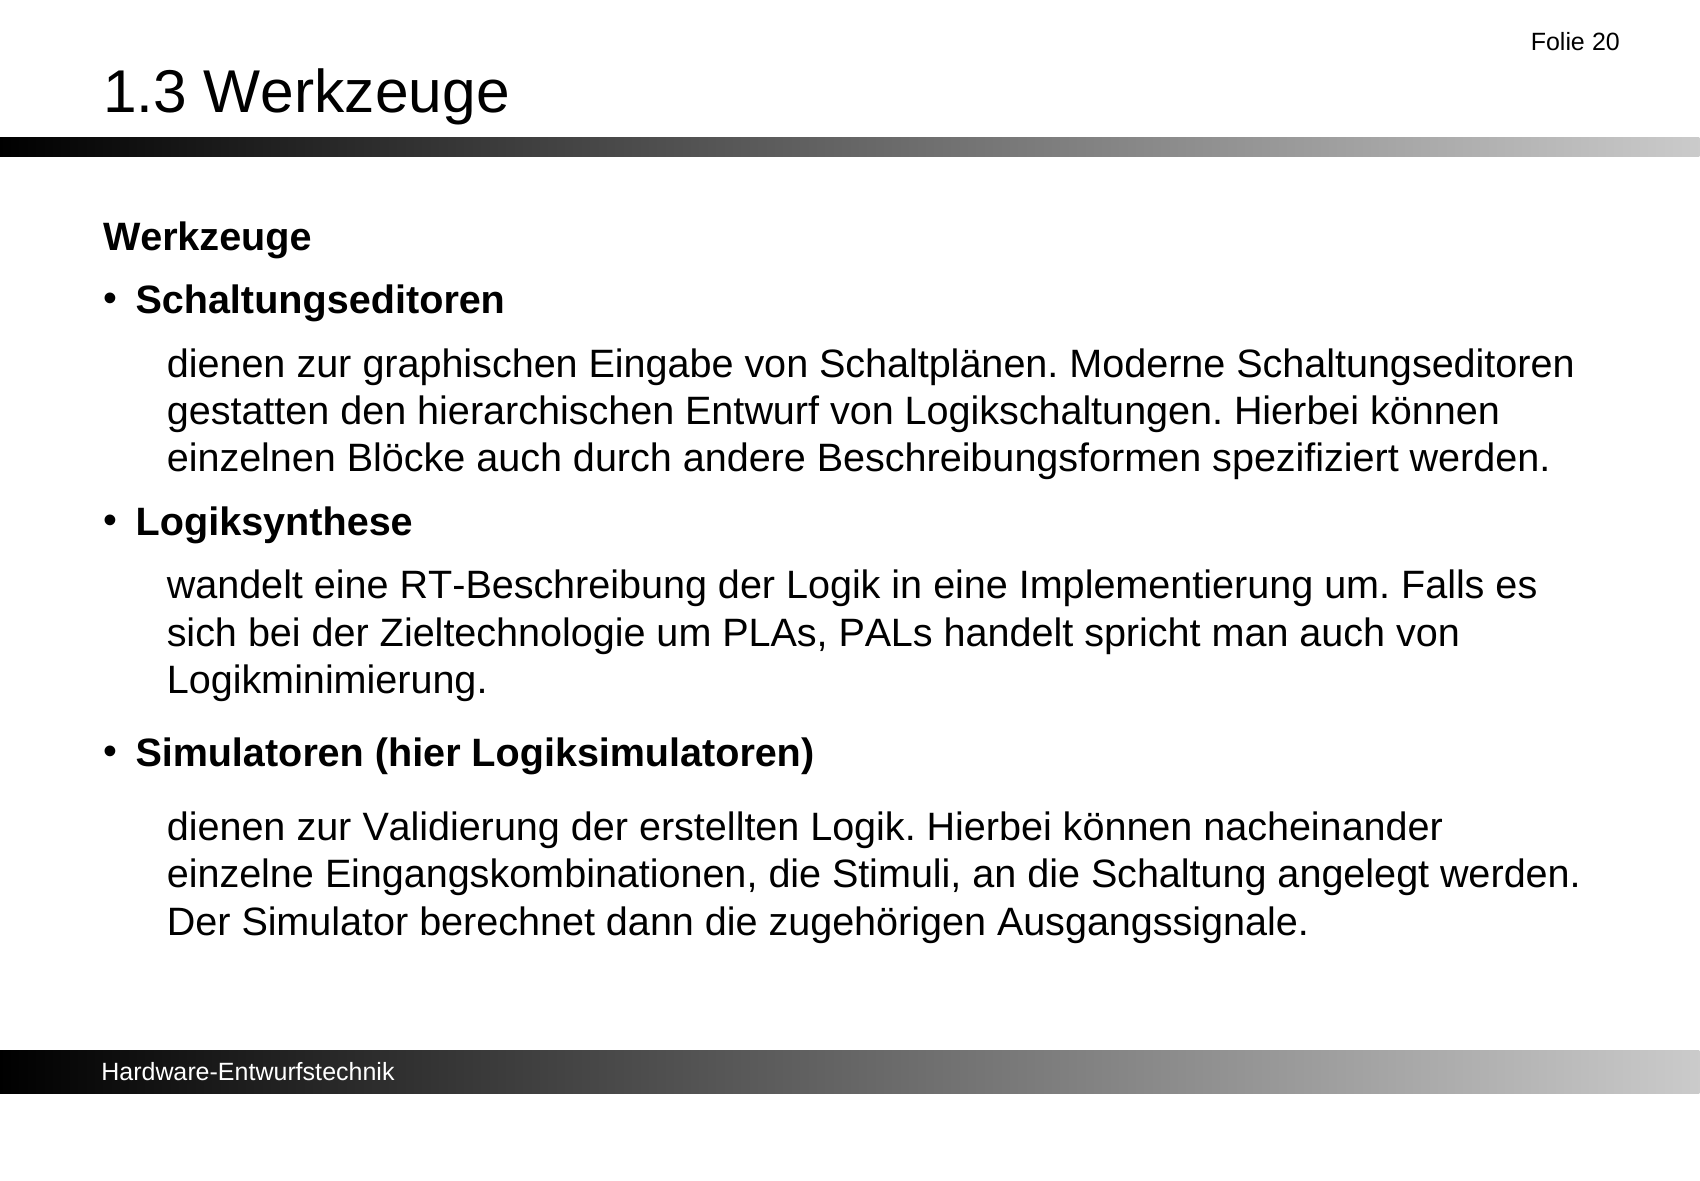

# 1.3 Werkzeuge
Werkzeuge
Schaltungseditoren
dienen zur graphischen Eingabe von Schaltplänen. Moderne Schaltungseditoren gestatten den hierarchischen Entwurf von Logikschaltungen. Hierbei können einzelnen Blöcke auch durch andere Beschreibungsformen spezifiziert werden.
Logiksynthese
wandelt eine RT-Beschreibung der Logik in eine Implementierung um. Falls es sich bei der Zieltechnologie um PLAs, PALs handelt spricht man auch von Logikminimierung.
Simulatoren (hier Logiksimulatoren)
dienen zur Validierung der erstellten Logik. Hierbei können nacheinander einzelne Eingangskombinationen, die Stimuli, an die Schaltung angelegt werden. Der Simulator berechnet dann die zugehörigen Ausgangssignale.